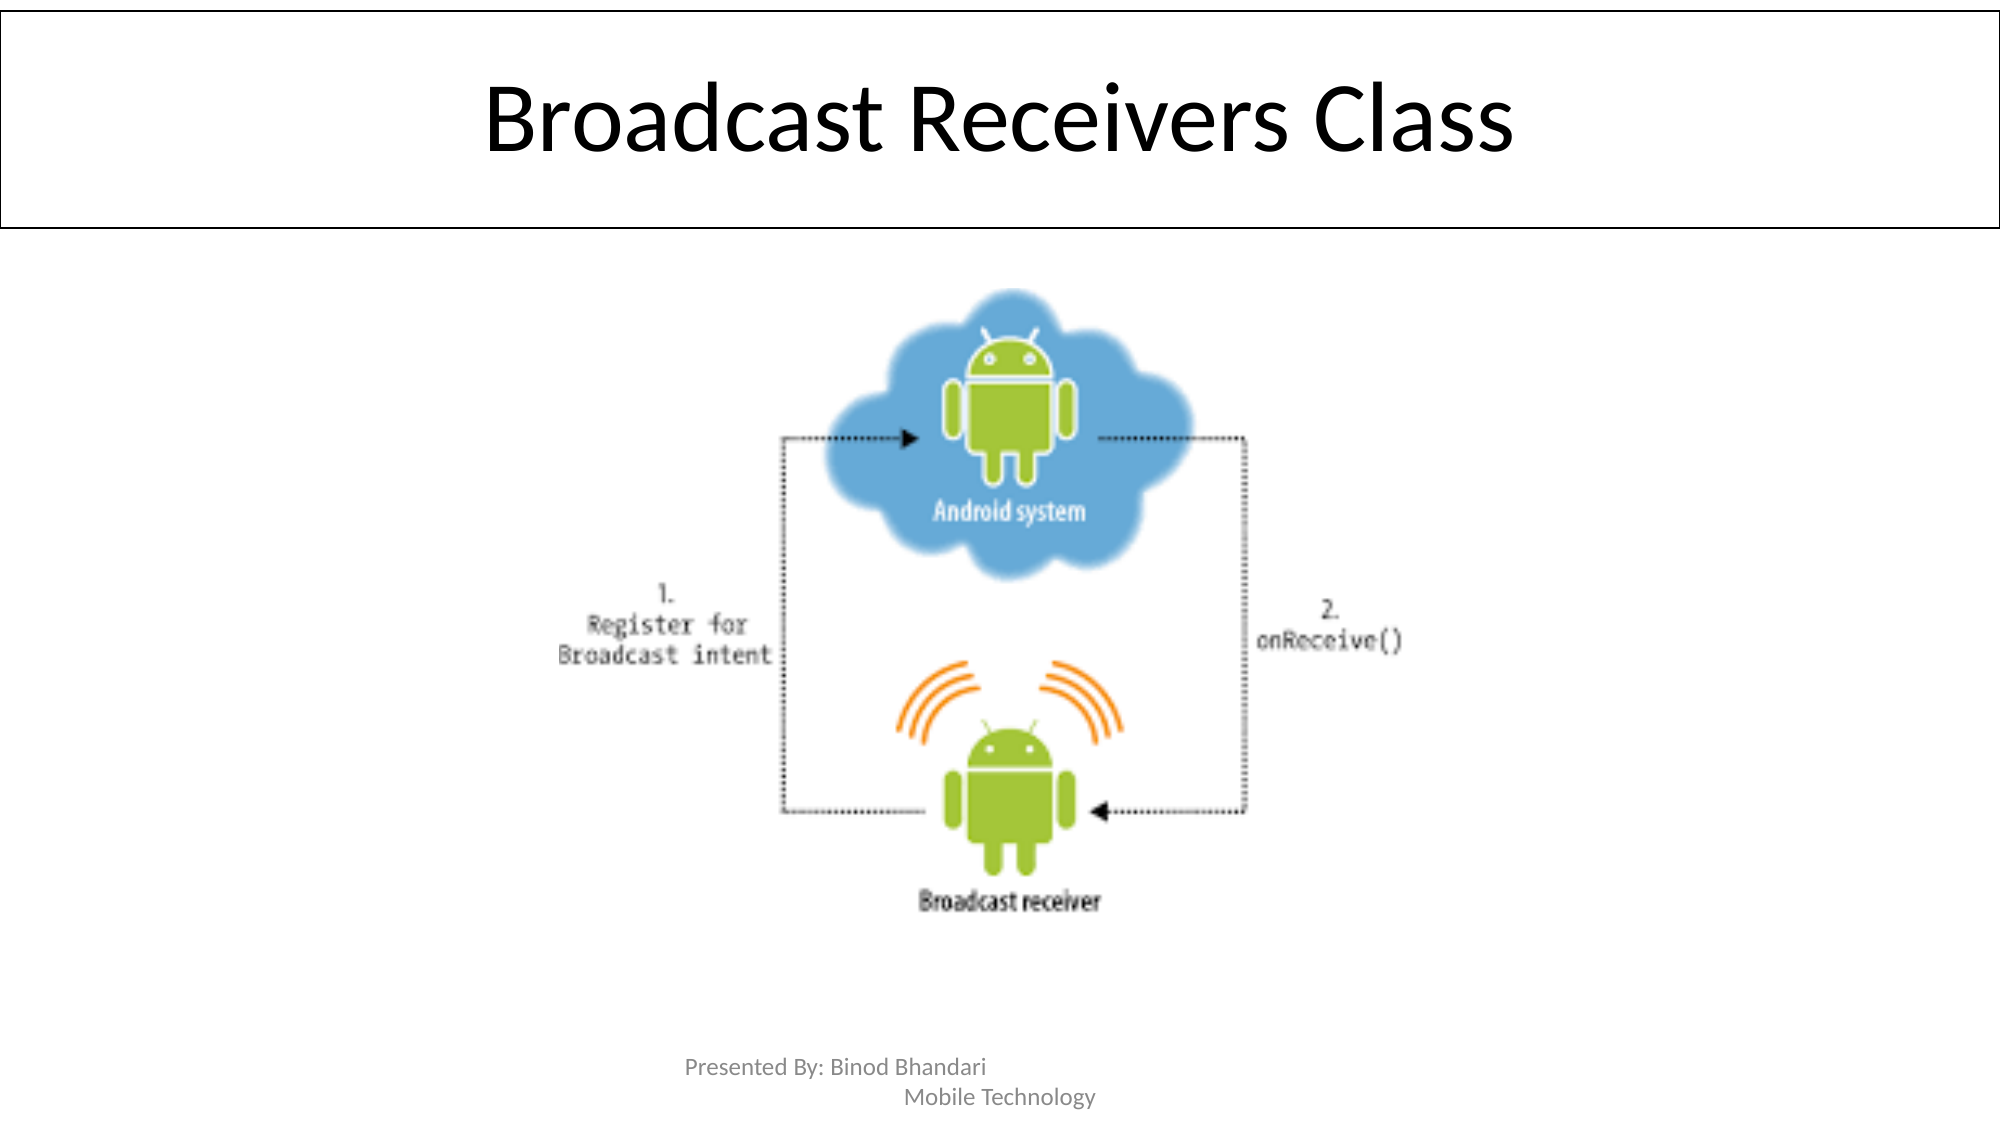

# Broadcast Receivers Class
Presented By: Binod Bhandari Mobile Technology